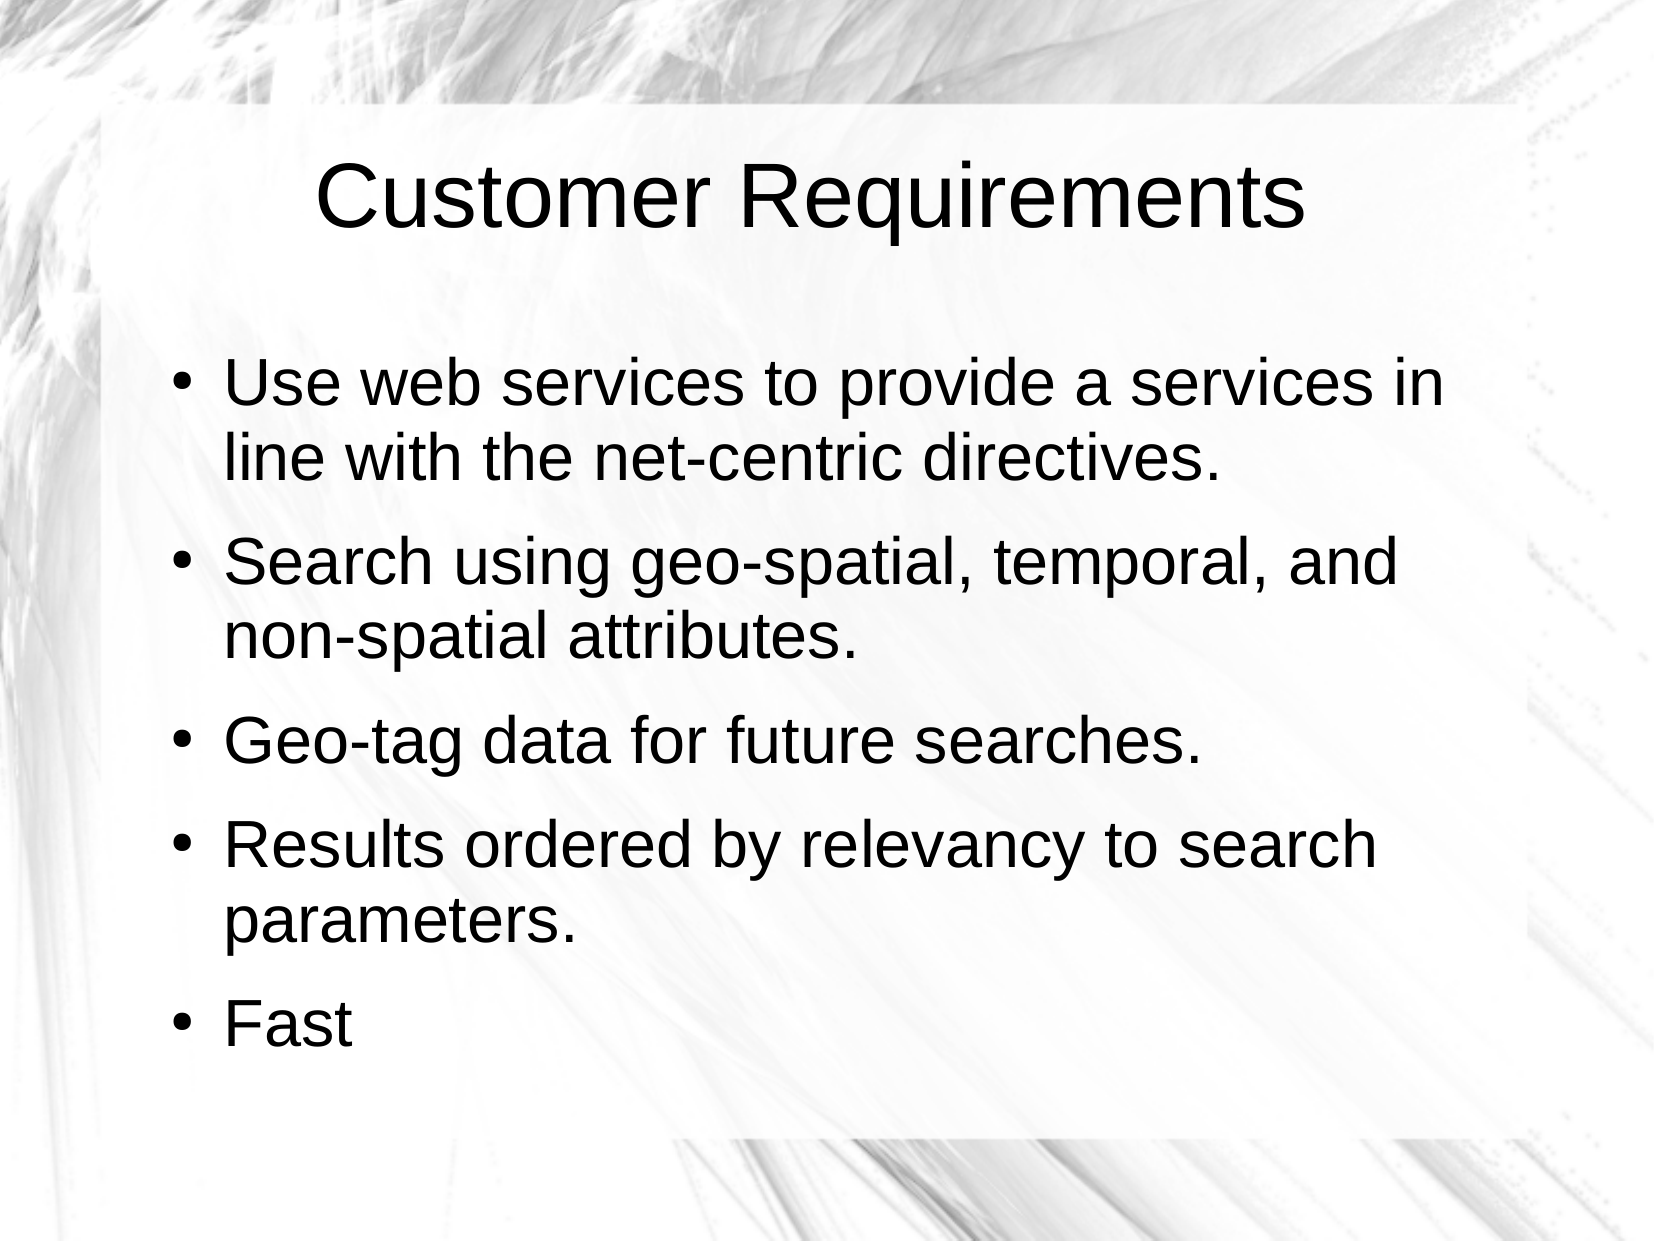

# Customer Requirements
Use web services to provide a services in line with the net-centric directives.
Search using geo-spatial, temporal, and non-spatial attributes.
Geo-tag data for future searches.
Results ordered by relevancy to search parameters.
Fast